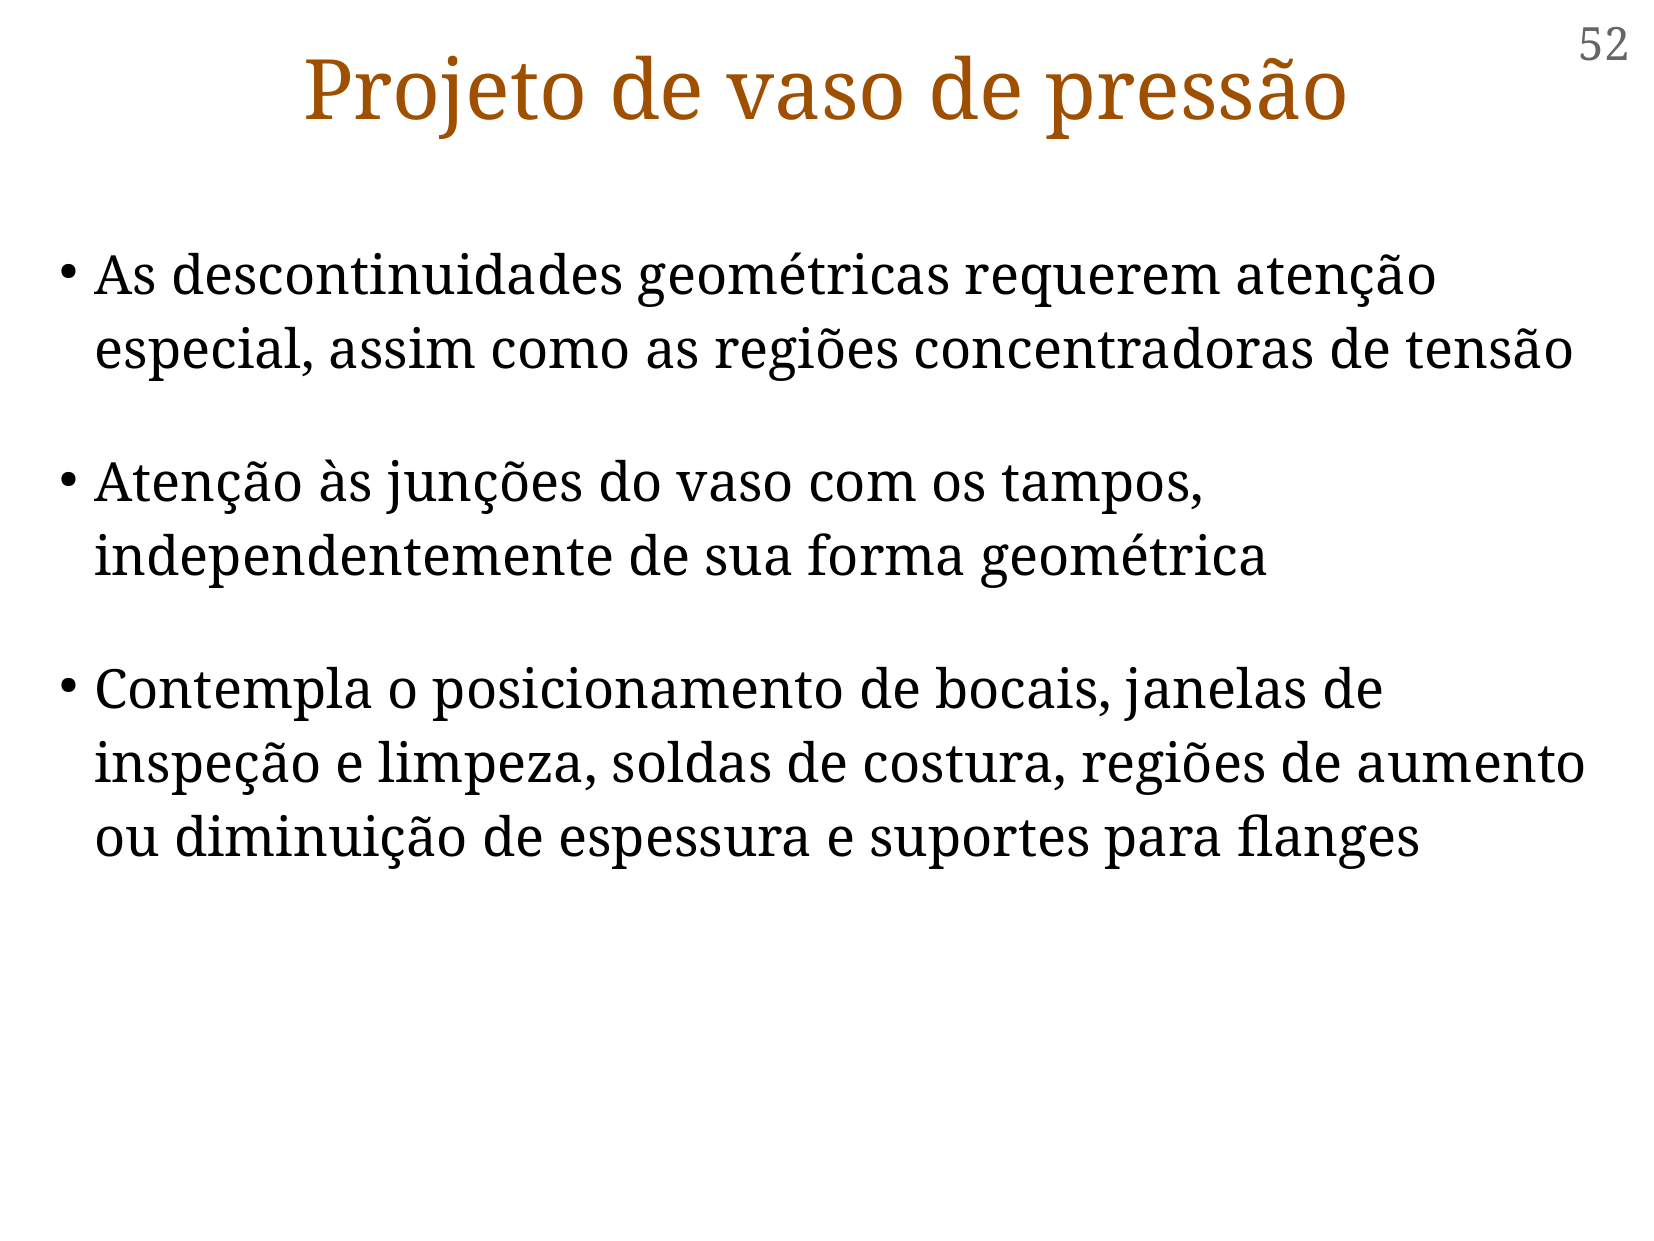

52
# Projeto de vaso de pressão
As descontinuidades geométricas requerem atenção especial, assim como as regiões concentradoras de tensão
Atenção às junções do vaso com os tampos, independentemente de sua forma geométrica
Contempla o posicionamento de bocais, janelas de inspeção e limpeza, soldas de costura, regiões de aumento ou diminuição de espessura e suportes para flanges